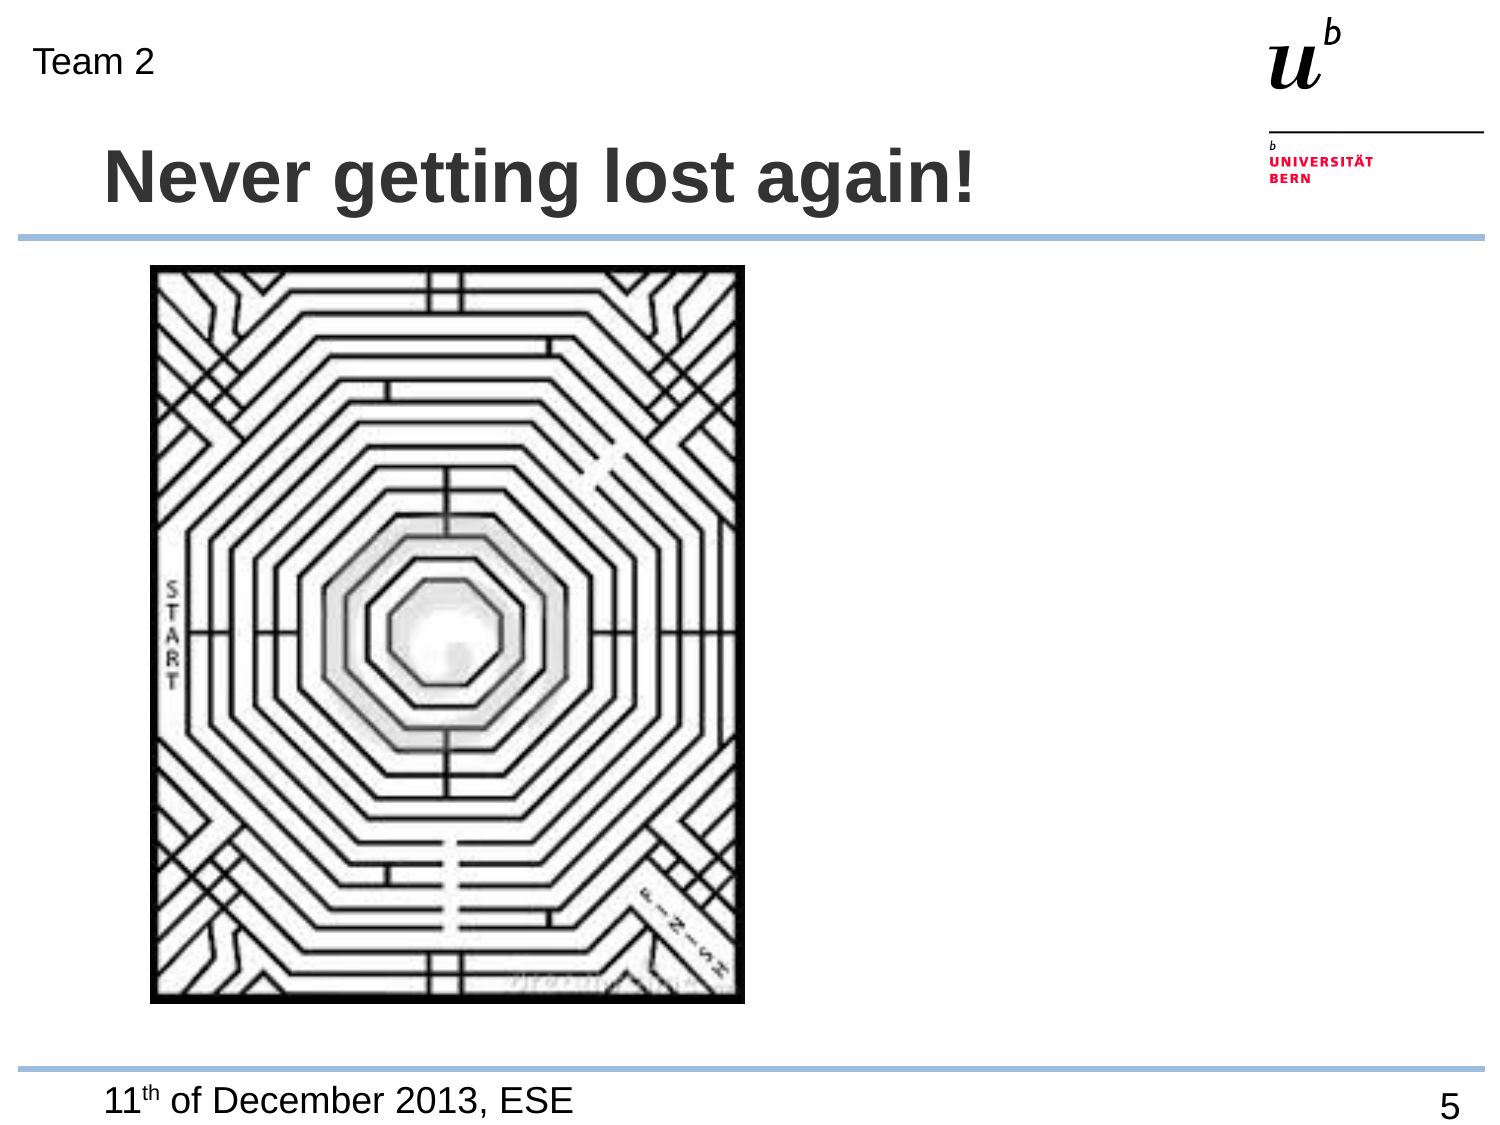

Team 2
# Never getting lost again!
11th of December 2013, ESE